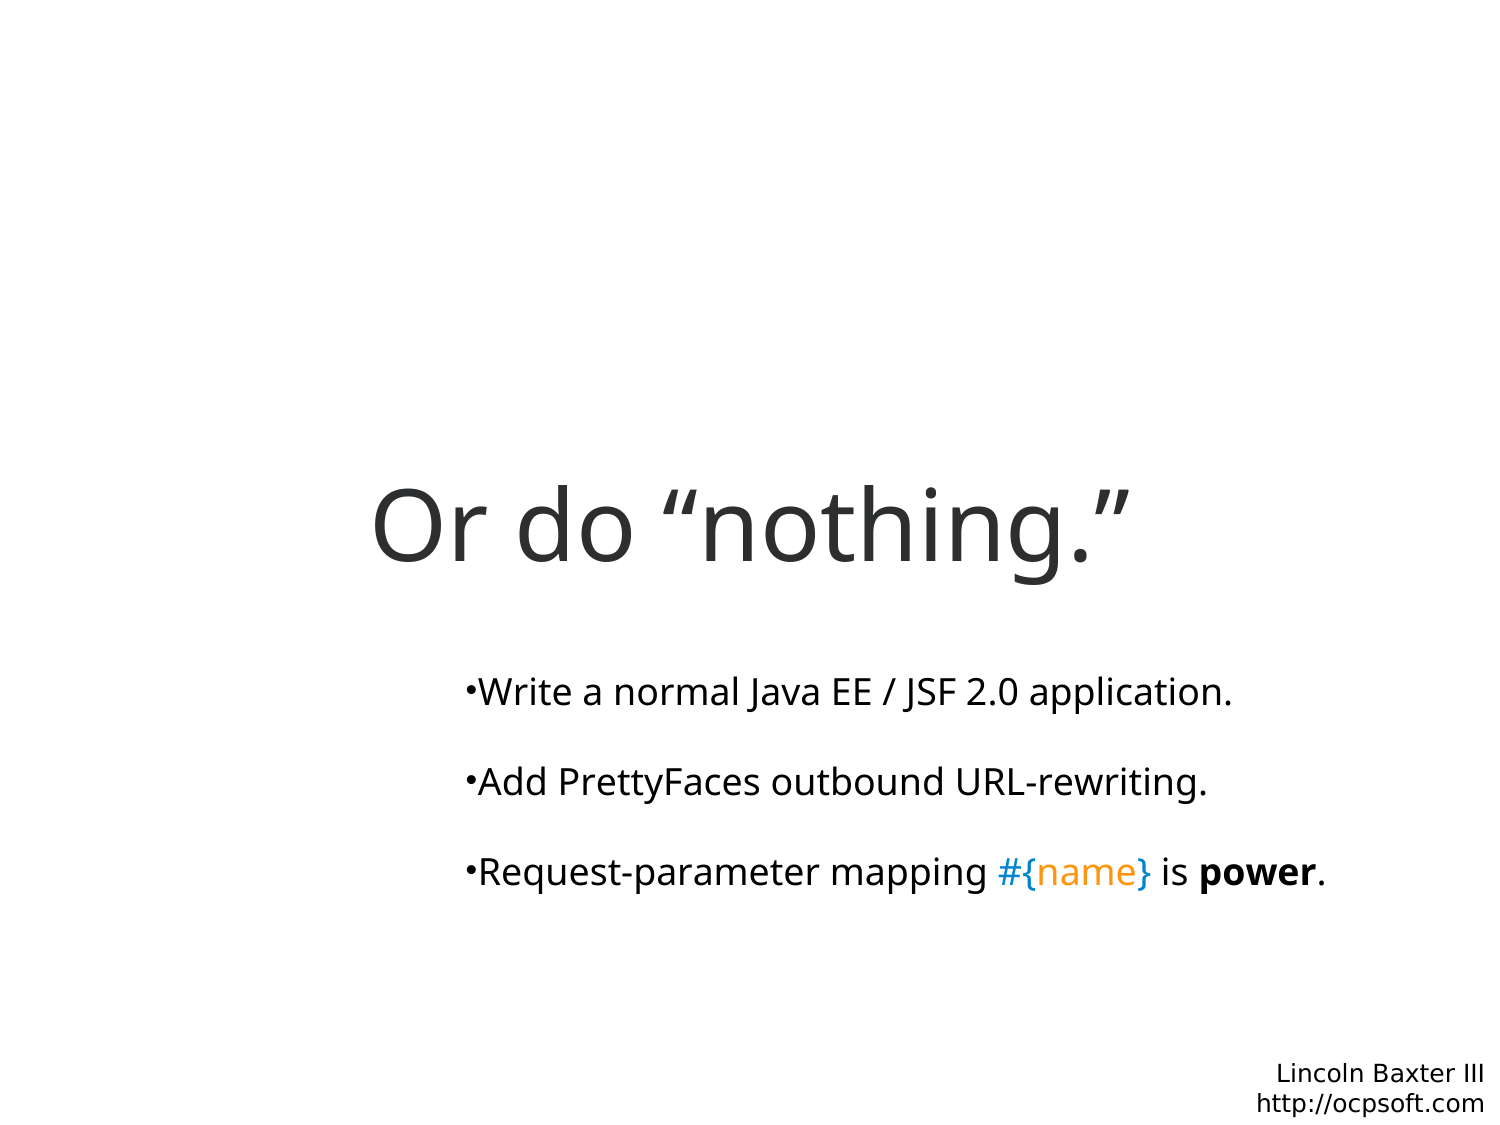

# Or do “nothing.”
Write a normal Java EE / JSF 2.0 application.
Add PrettyFaces outbound URL-rewriting.
Request-parameter mapping #{name} is power.